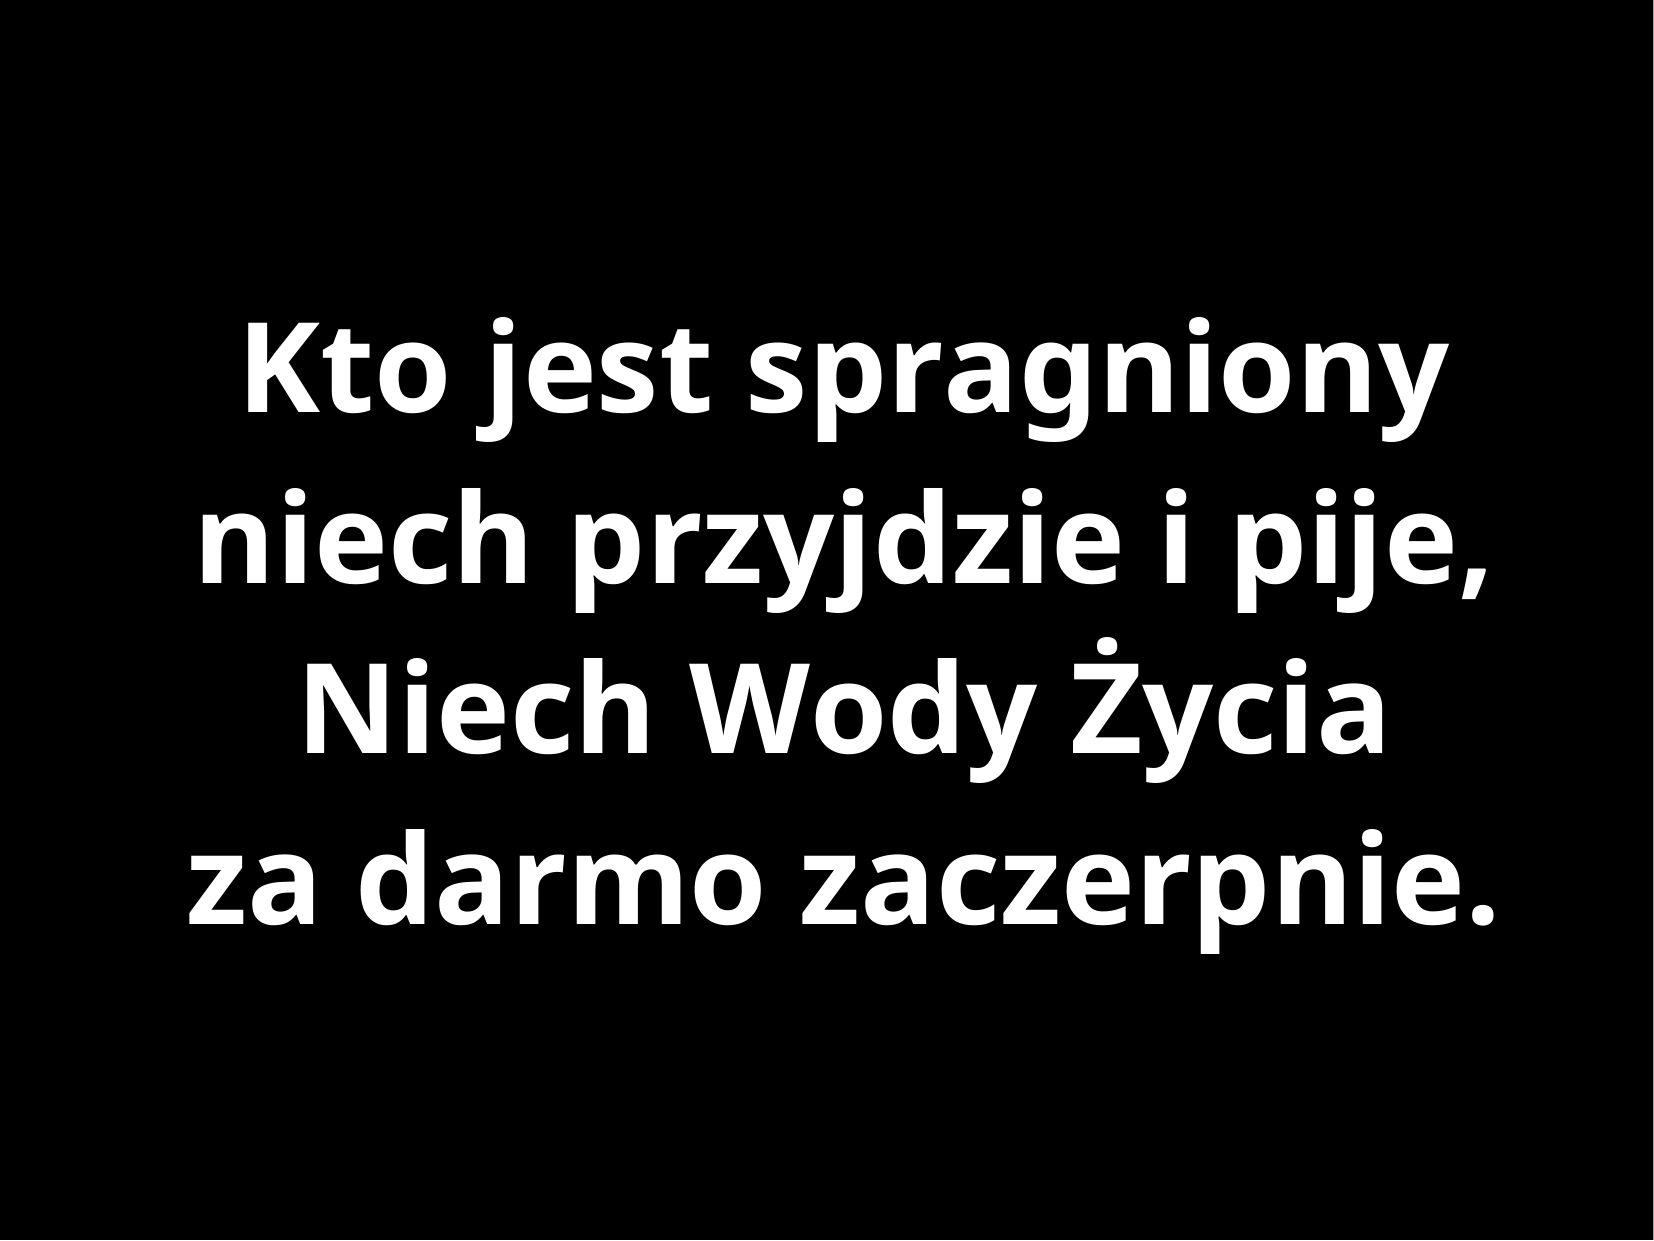

# Kto jest spragniony
niech przyjdzie i pije,
Niech Wody Życia
za darmo zaczerpnie.